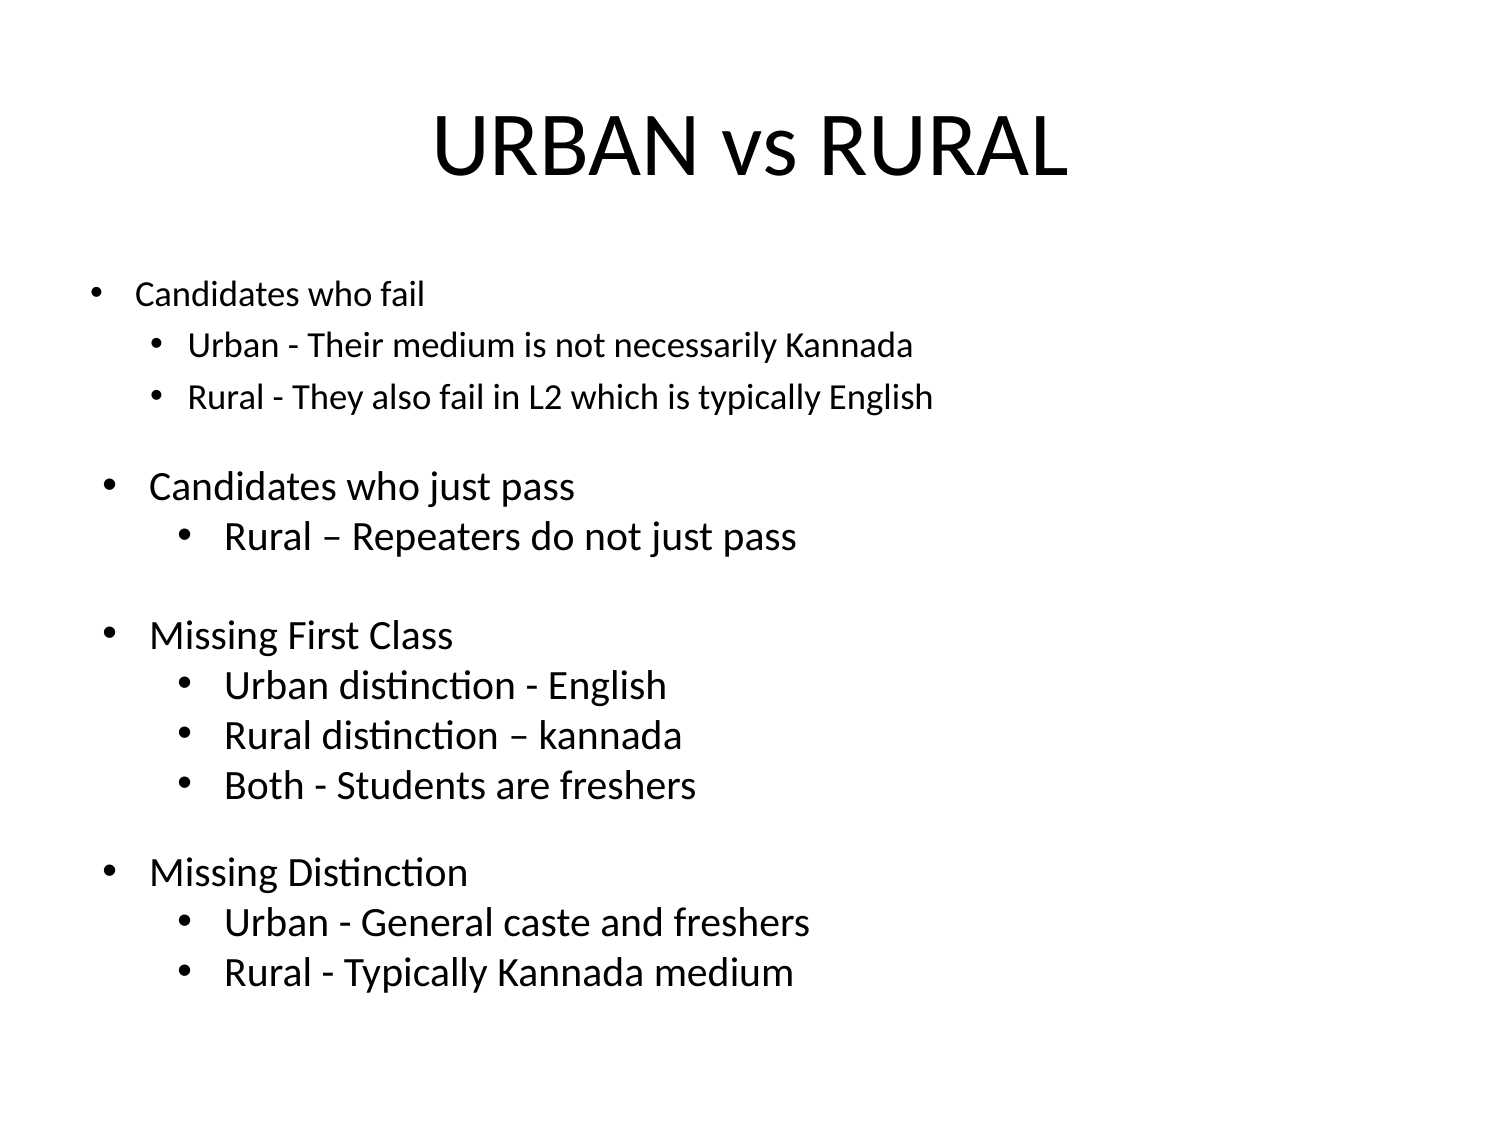

# URBAN vs RURAL
Candidates who fail
Urban - Their medium is not necessarily Kannada
Rural - They also fail in L2 which is typically English
Candidates who just pass
Rural – Repeaters do not just pass
Missing First Class
Urban distinction - English
Rural distinction – kannada
Both - Students are freshers
Missing Distinction
Urban - General caste and freshers
Rural - Typically Kannada medium